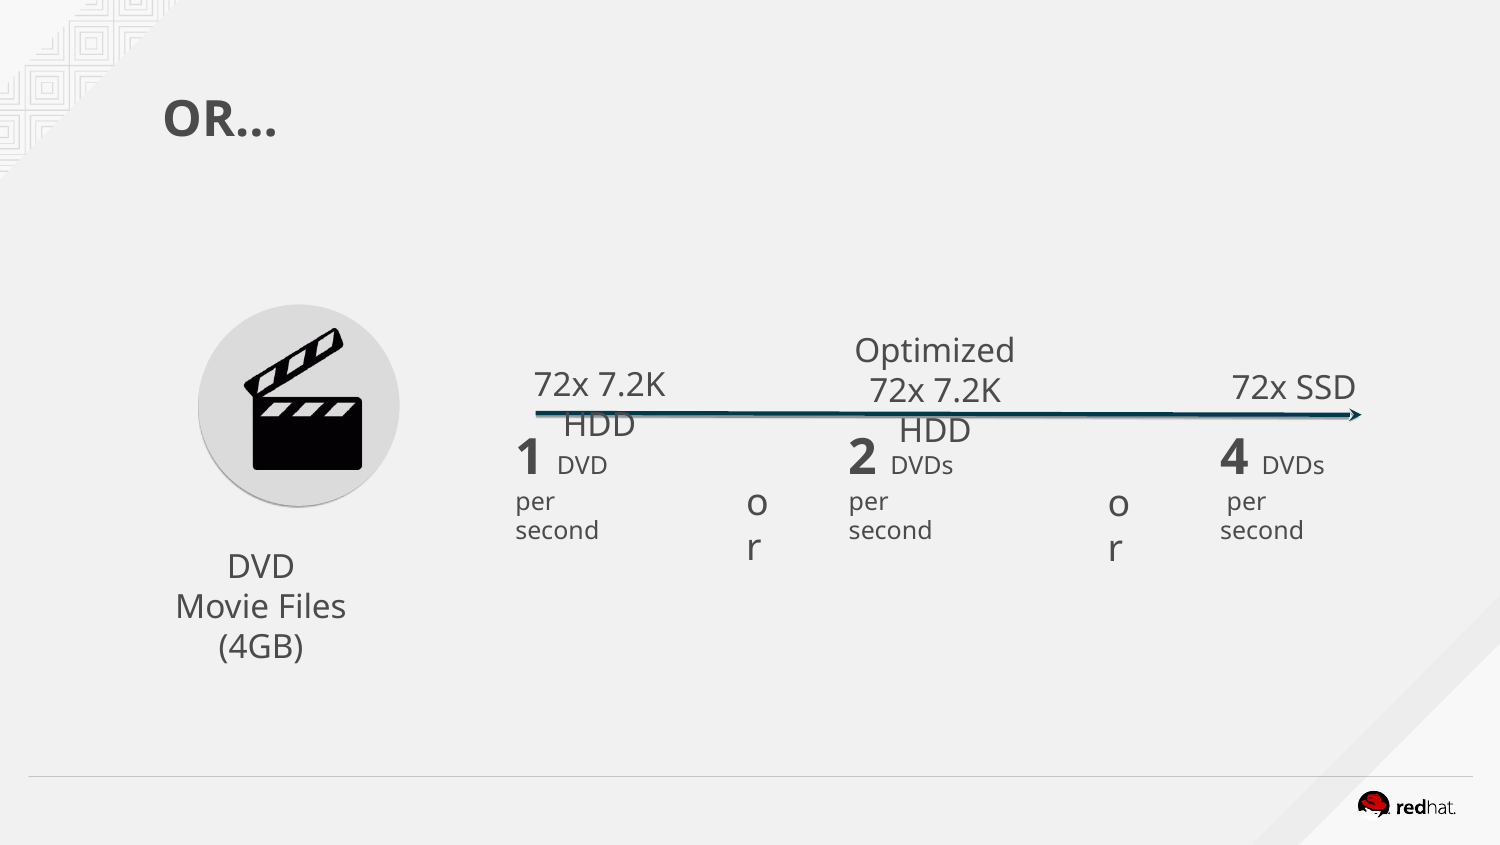

OR…
Optimized
72x 7.2K HDD
72x 7.2K HDD
72x SSD
1 DVD
per second
2 DVDs
per second
4 DVDs
 per second
or
or
# DVD Movie Files (4GB)